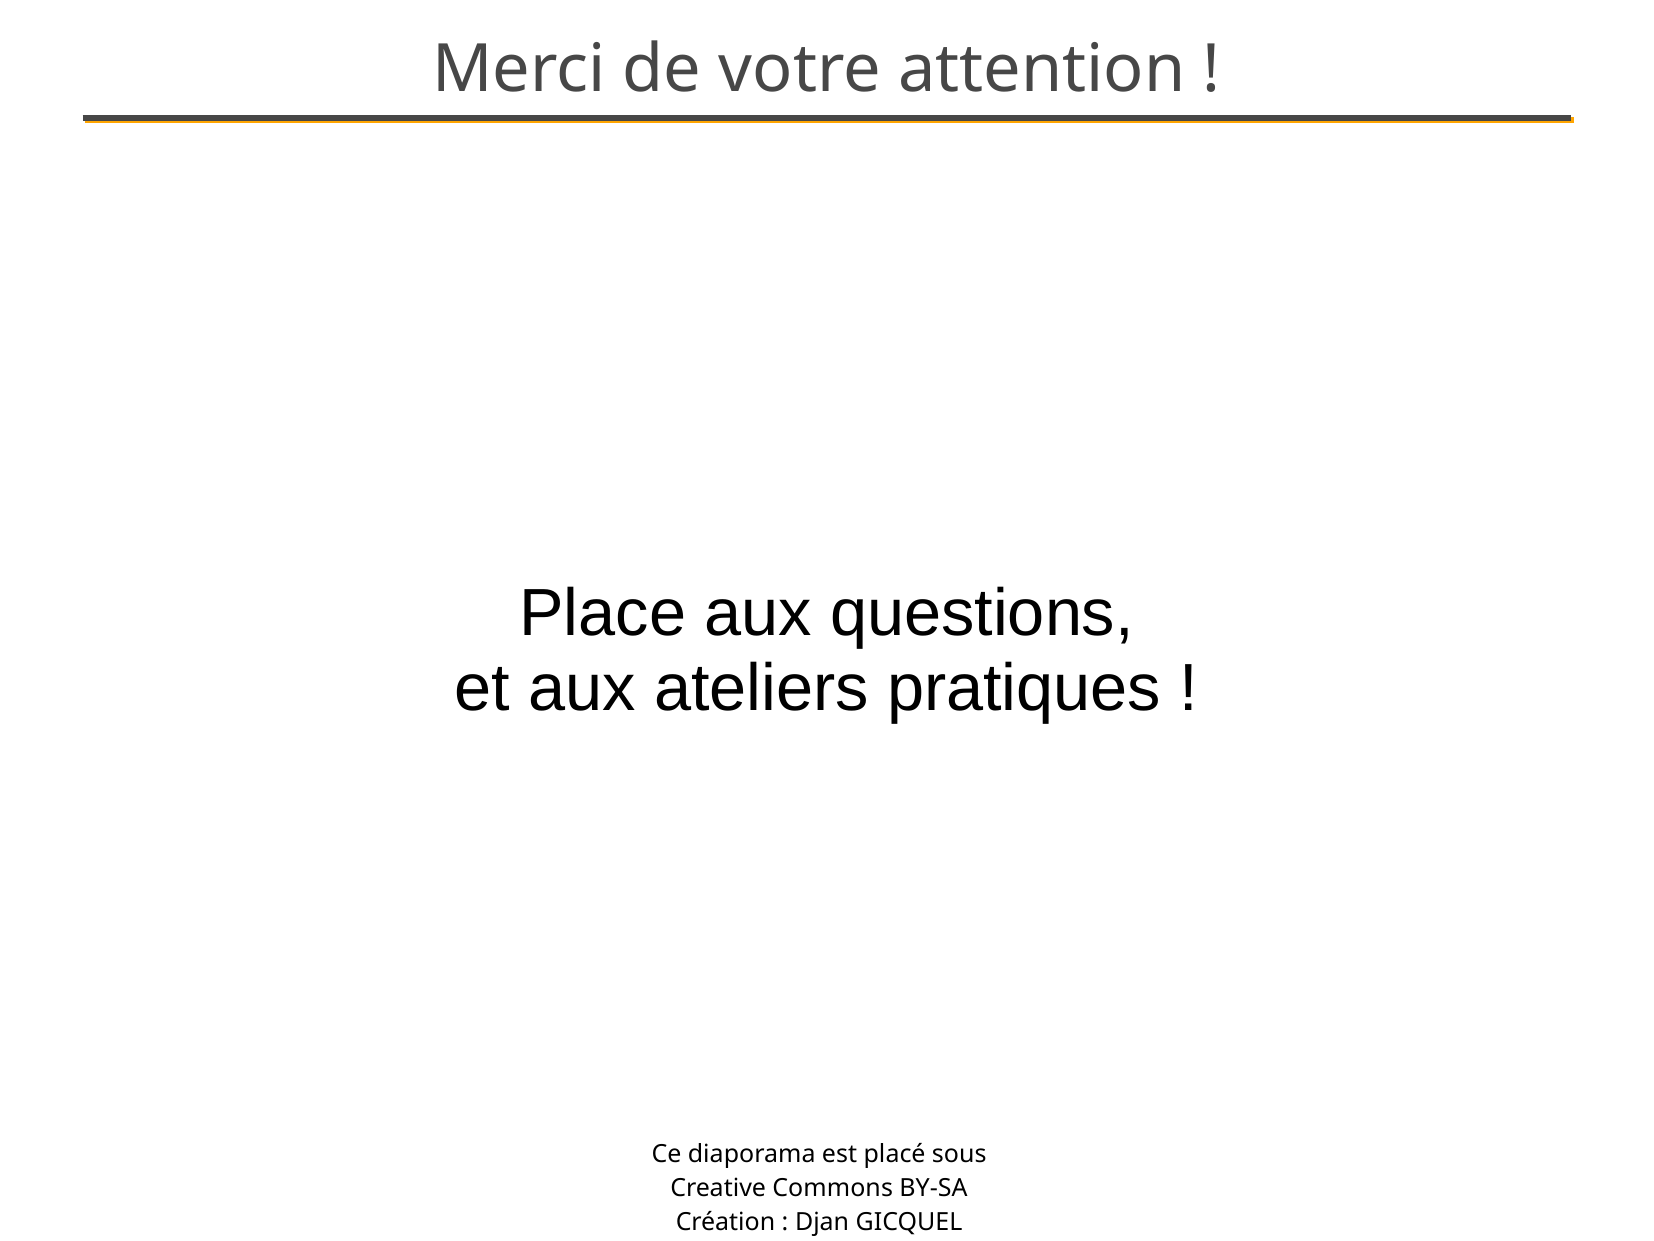

# Merci de votre attention !
Place aux questions,
et aux ateliers pratiques !
Ce diaporama est placé sous
Creative Commons BY-SA
Création : Djan GICQUEL